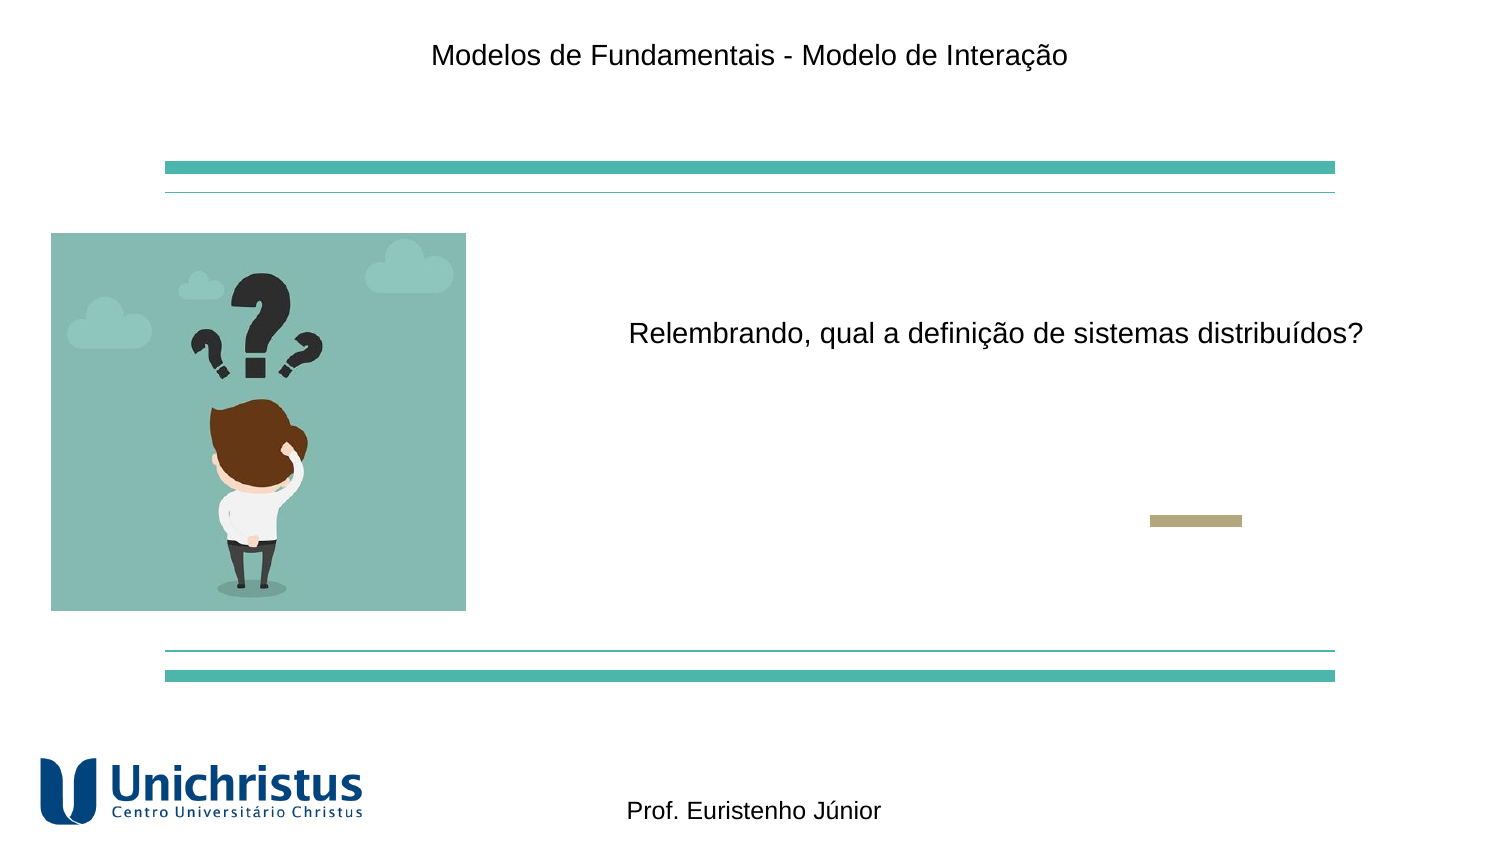

# Modelos de Fundamentais - Modelo de Interação
Relembrando, qual a definição de sistemas distribuídos?